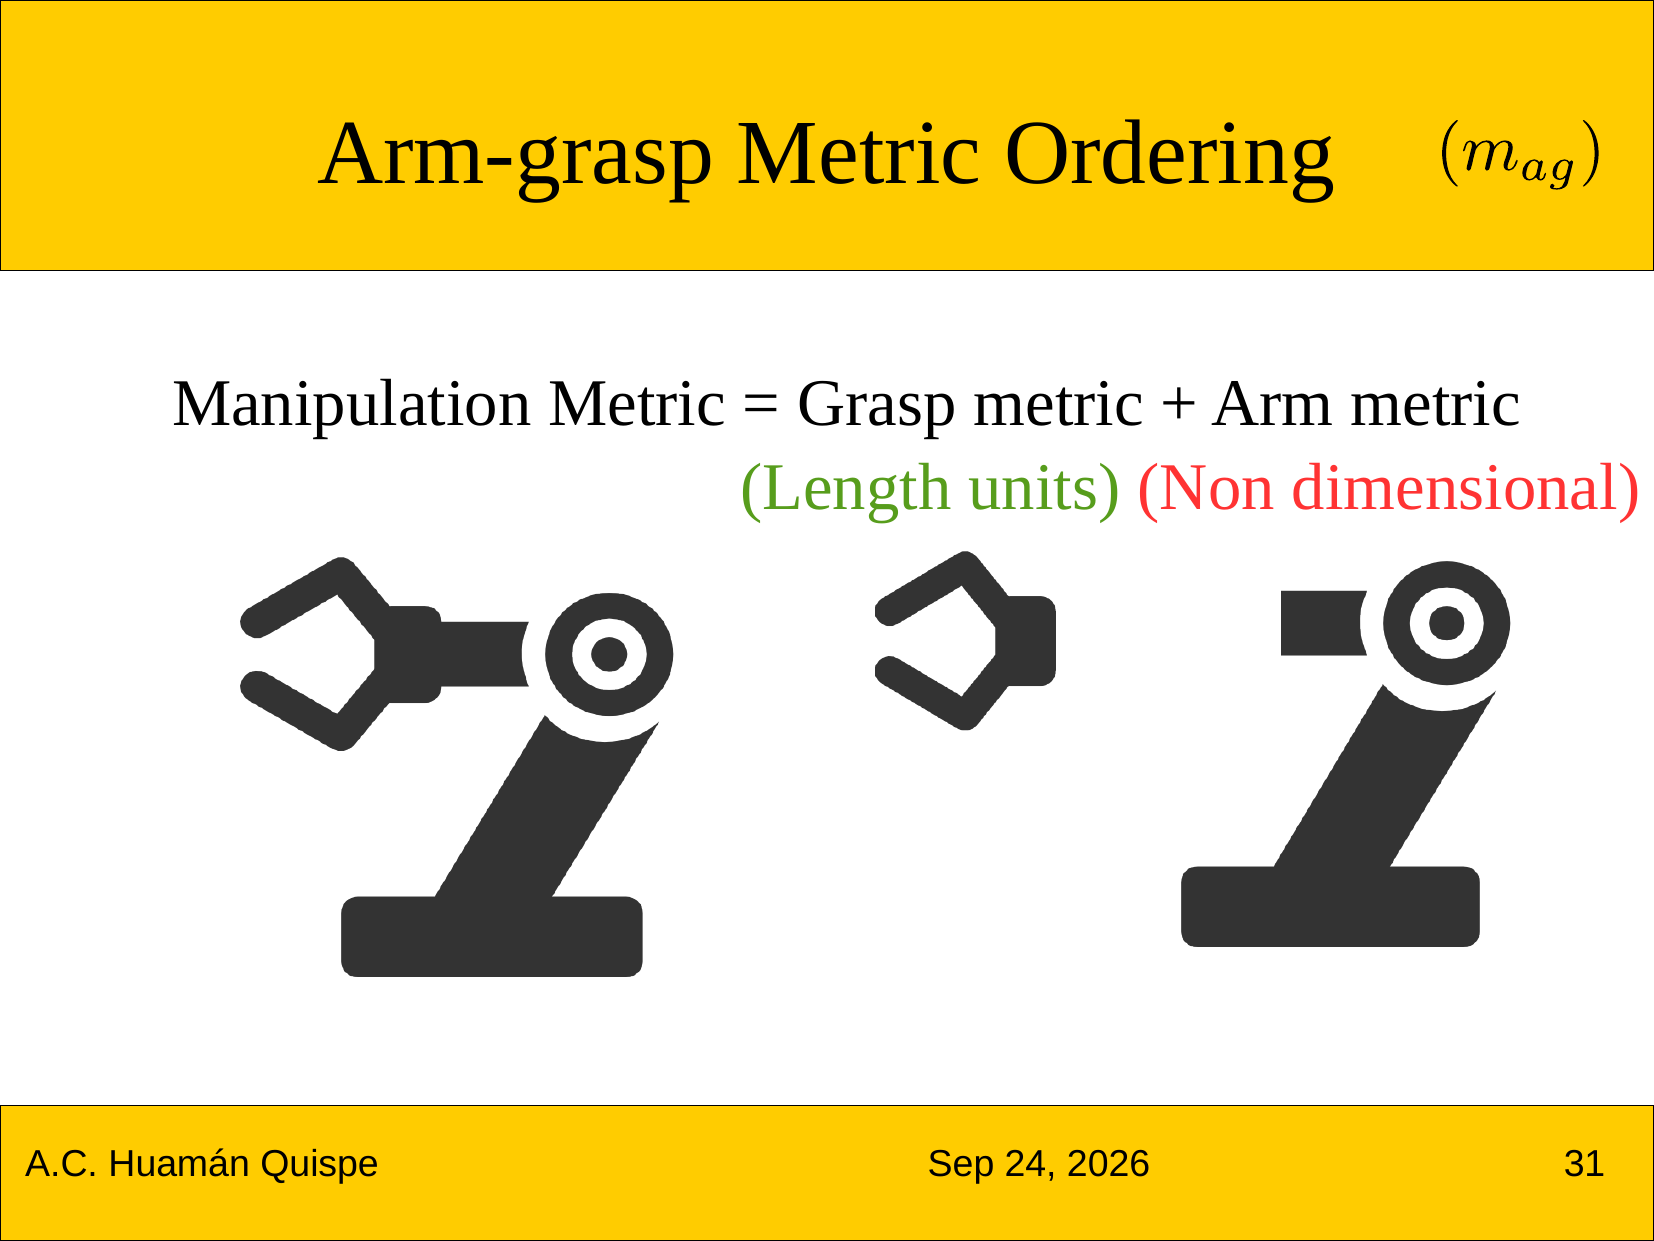

# Arm-grasp Metric Ordering
Manipulation Metric = Grasp metric + Arm metric
(Length units) (Non dimensional)